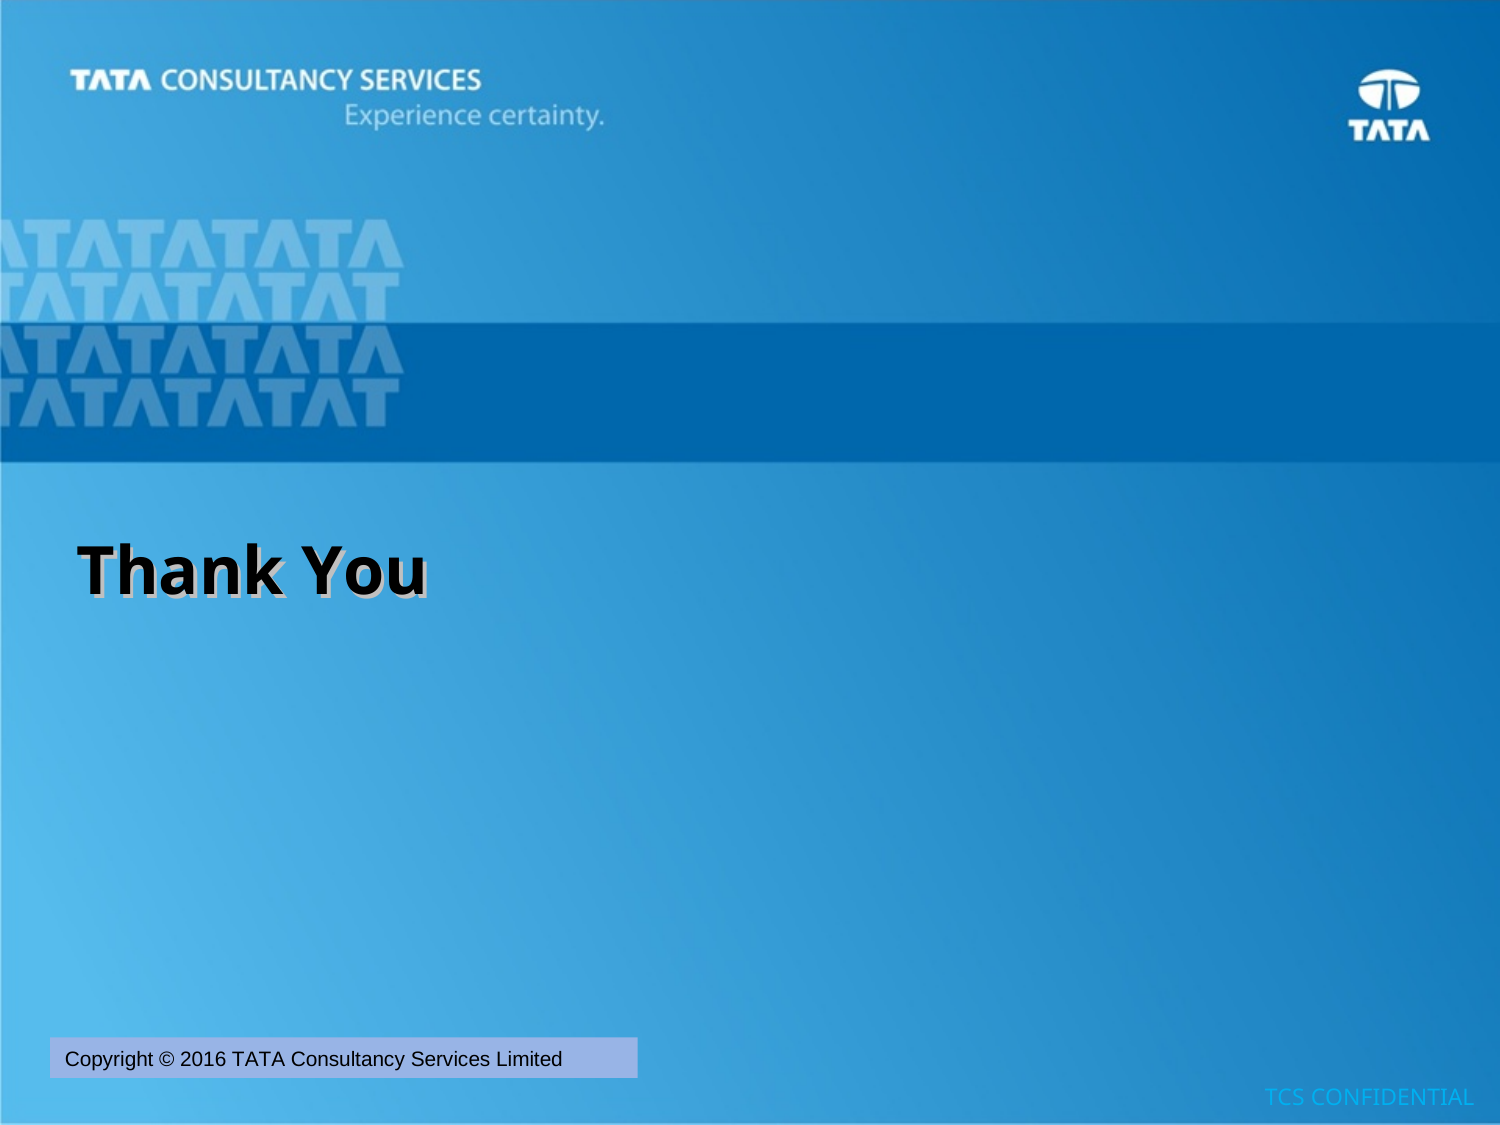

Thank You
Copyright © 2016 TATA Consultancy Services Limited
TCS CONFIDENTIAL